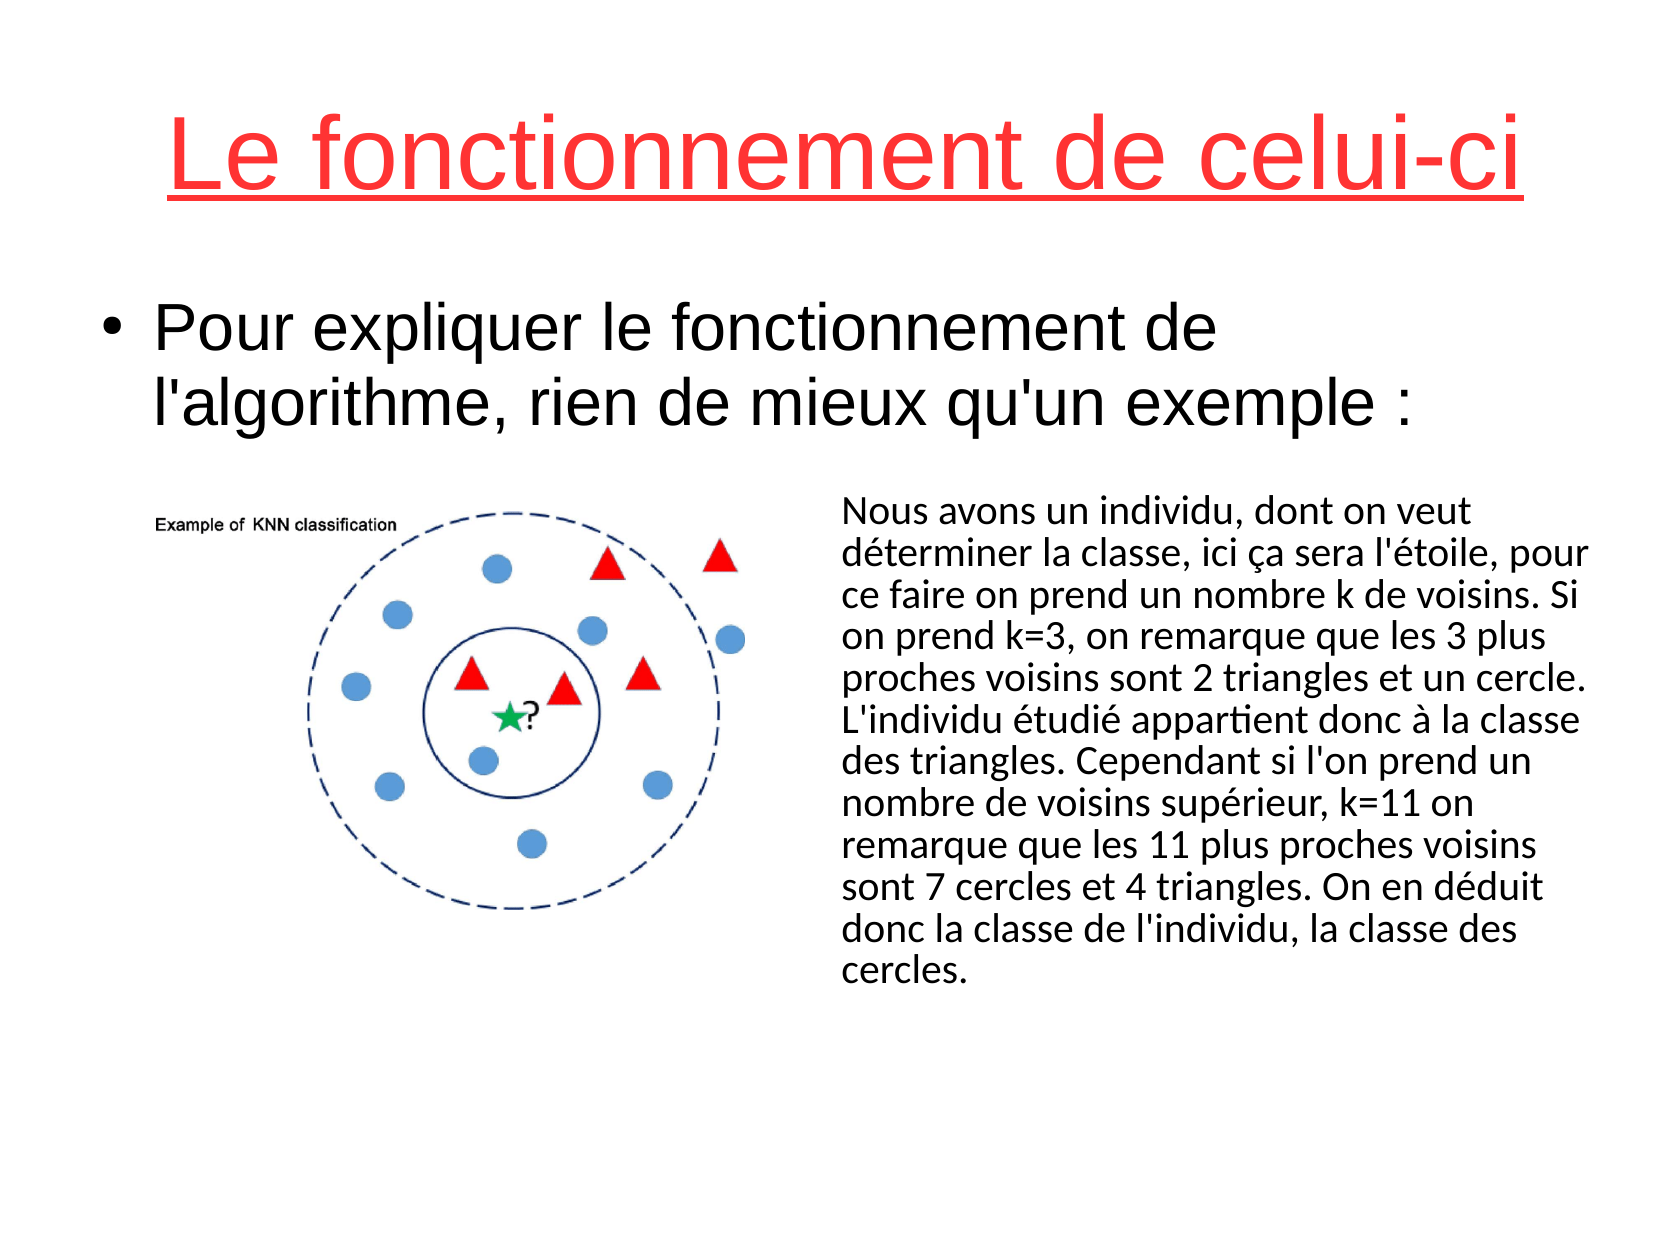

# Le fonctionnement de celui-ci
Pour expliquer le fonctionnement de l'algorithme, rien de mieux qu'un exemple :
Nous avons un individu, dont on veut déterminer la classe, ici ça sera l'étoile, pour ce faire on prend un nombre k de voisins. Si on prend k=3, on remarque que les 3 plus proches voisins sont 2 triangles et un cercle. L'individu étudié appartient donc à la classe des triangles. Cependant si l'on prend un nombre de voisins supérieur, k=11 on remarque que les 11 plus proches voisins sont 7 cercles et 4 triangles. On en déduit donc la classe de l'individu, la classe des cercles.